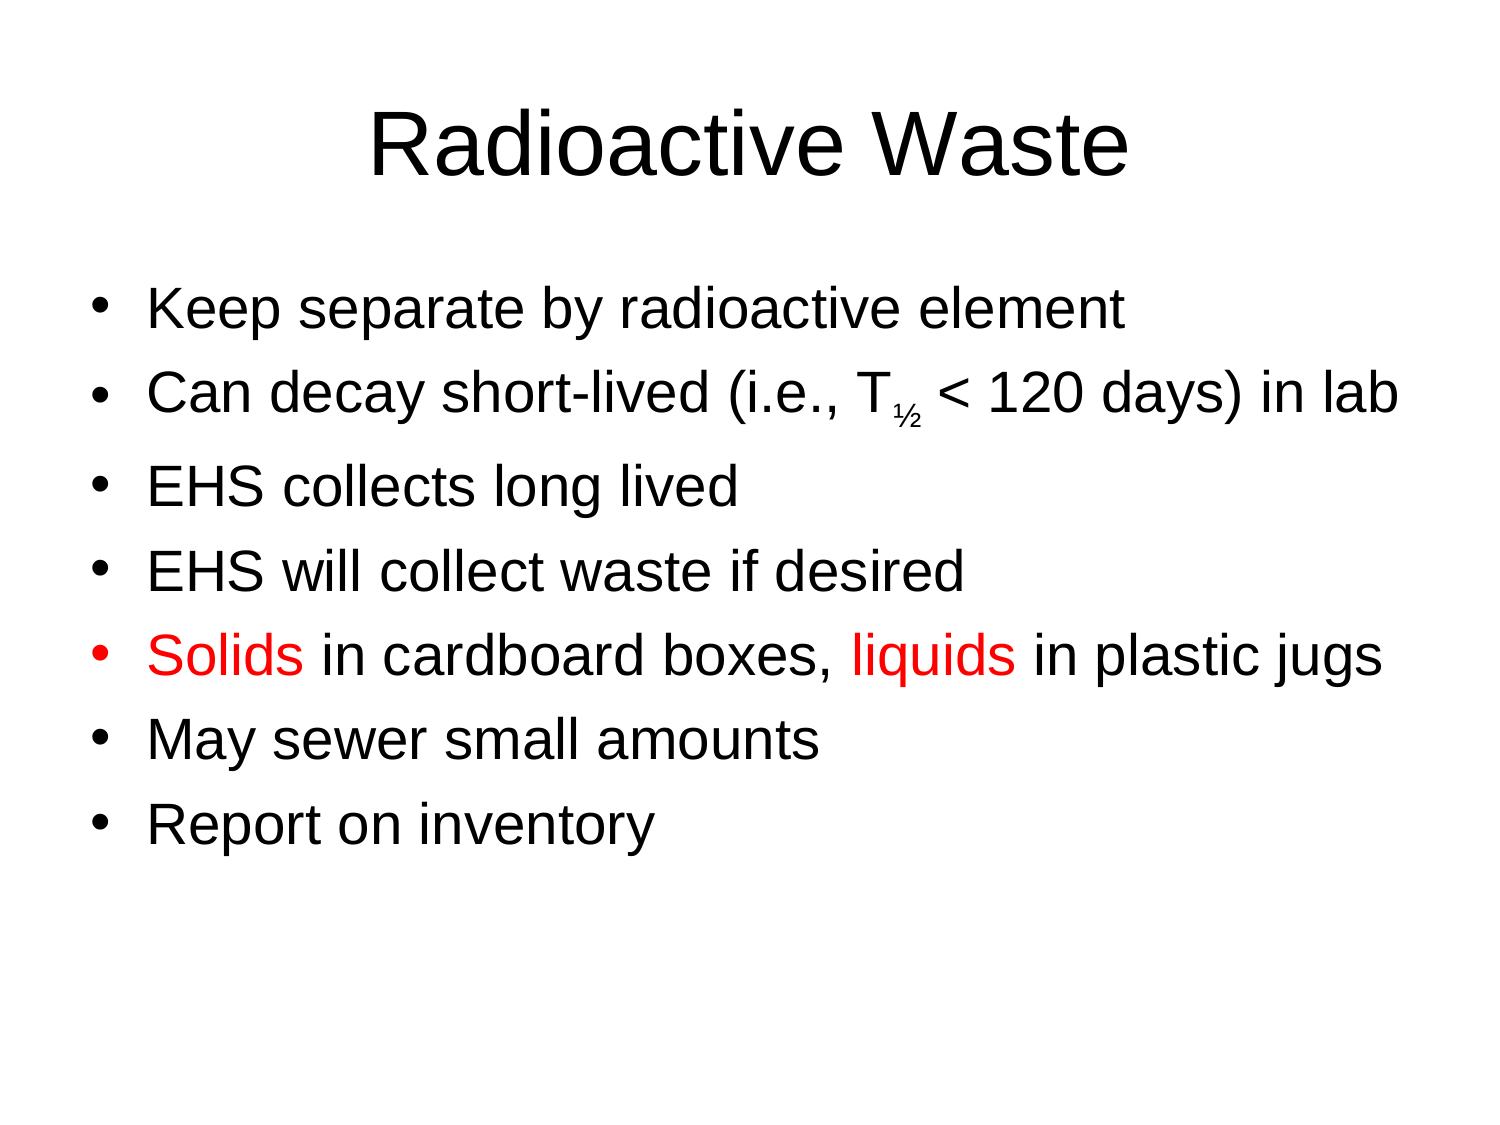

# Radioactive Waste
Keep separate by radioactive element
Can decay short-lived (i.e., T½ < 120 days) in lab
EHS collects long lived
EHS will collect waste if desired
Solids in cardboard boxes, liquids in plastic jugs
May sewer small amounts
Report on inventory